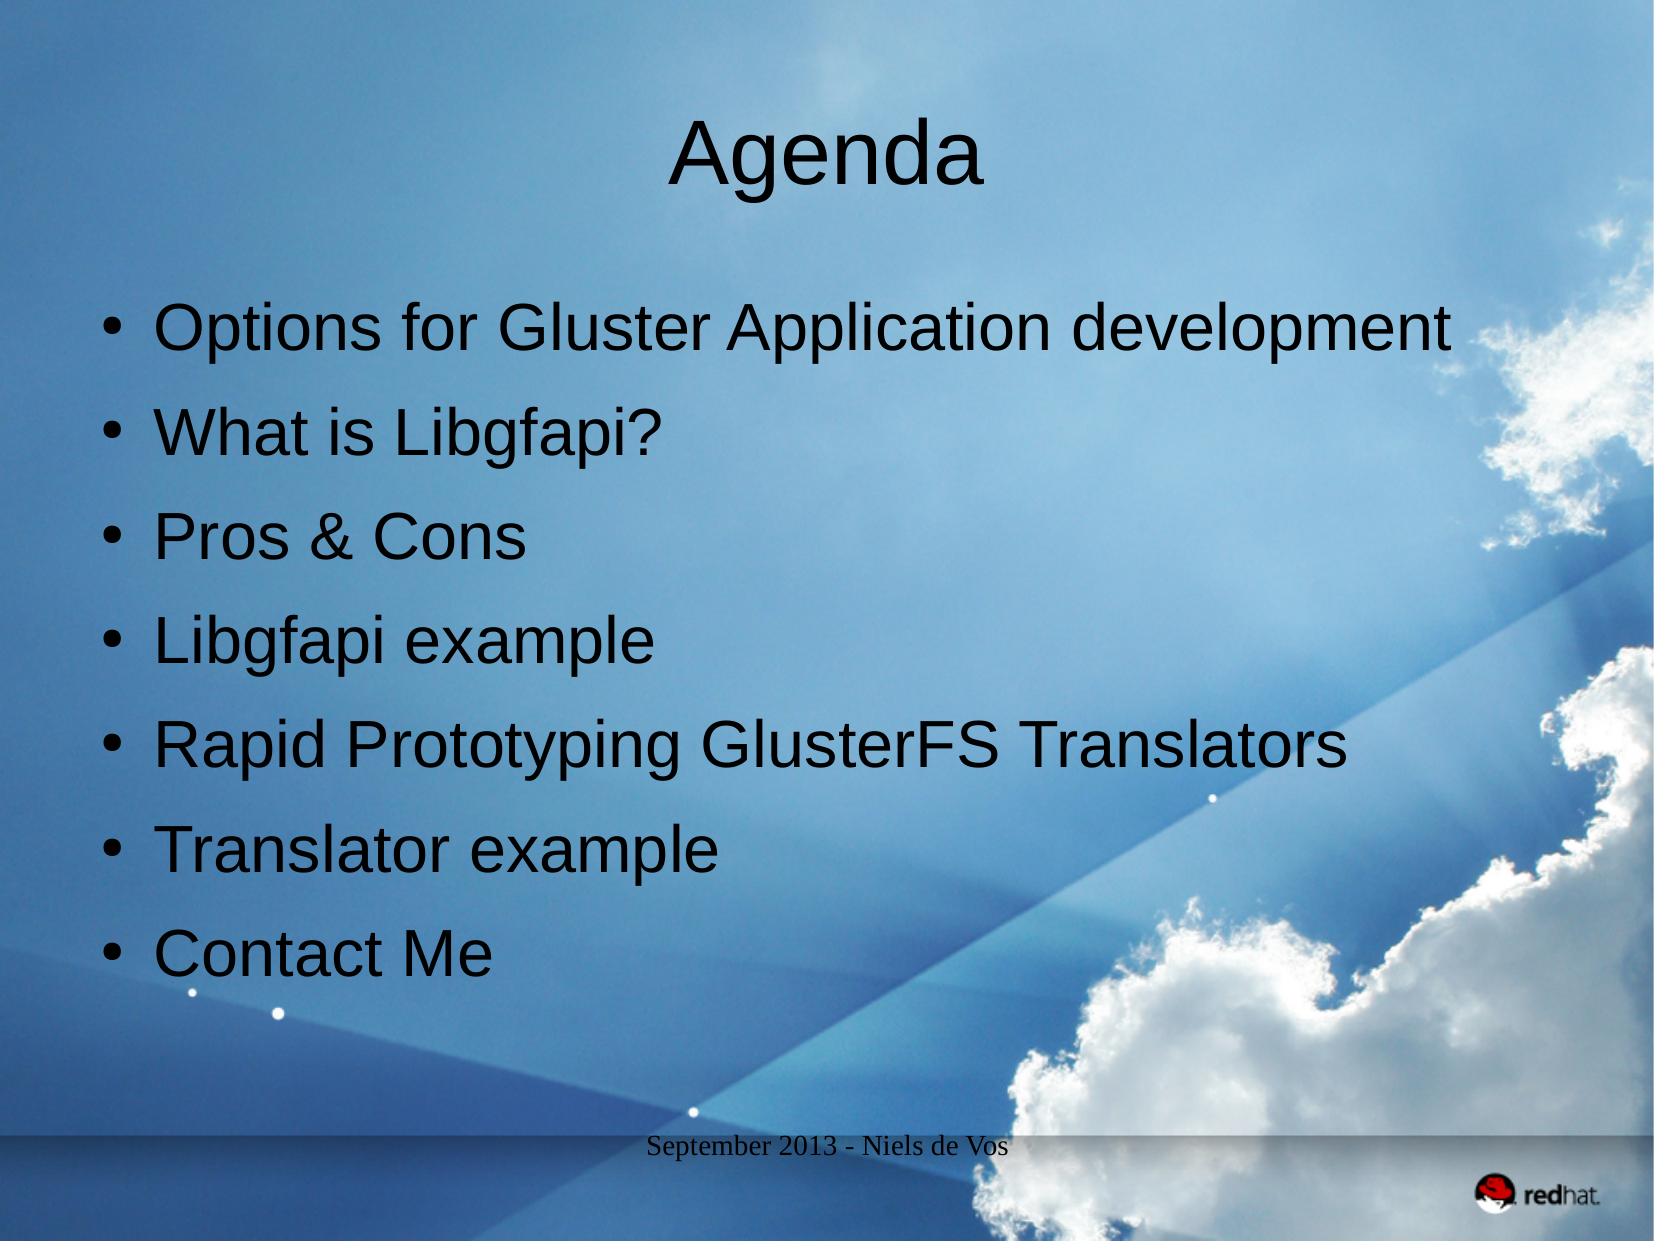

# Agenda
Options for Gluster Application development
What is Libgfapi?
Pros & Cons
Libgfapi example
Rapid Prototyping GlusterFS Translators
Translator example
Contact Me
September 2013 - Niels de Vos